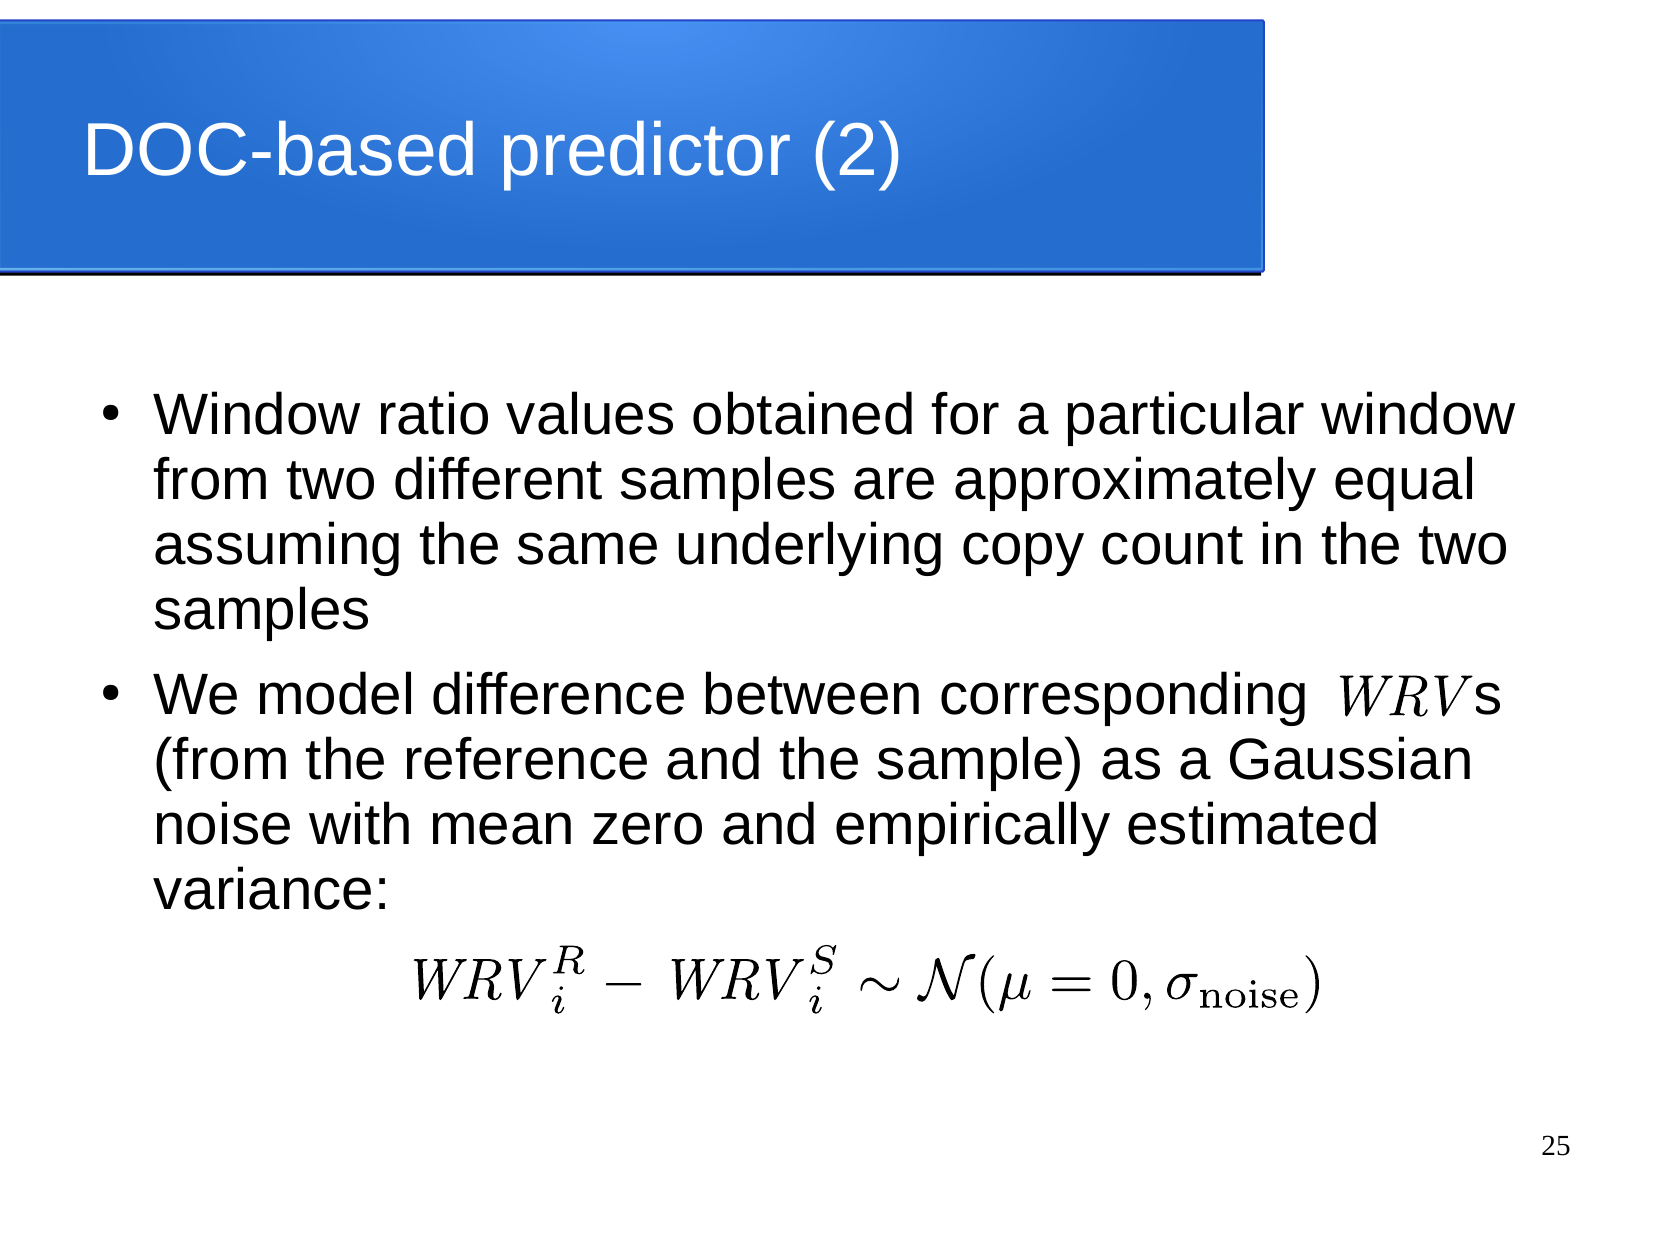

# DOC-based predictor (2)
Window ratio values obtained for a particular window from two different samples are approximately equal assuming the same underlying copy count in the two samples
We model difference between corresponding s (from the reference and the sample) as a Gaussian noise with mean zero and empirically estimated variance:
25